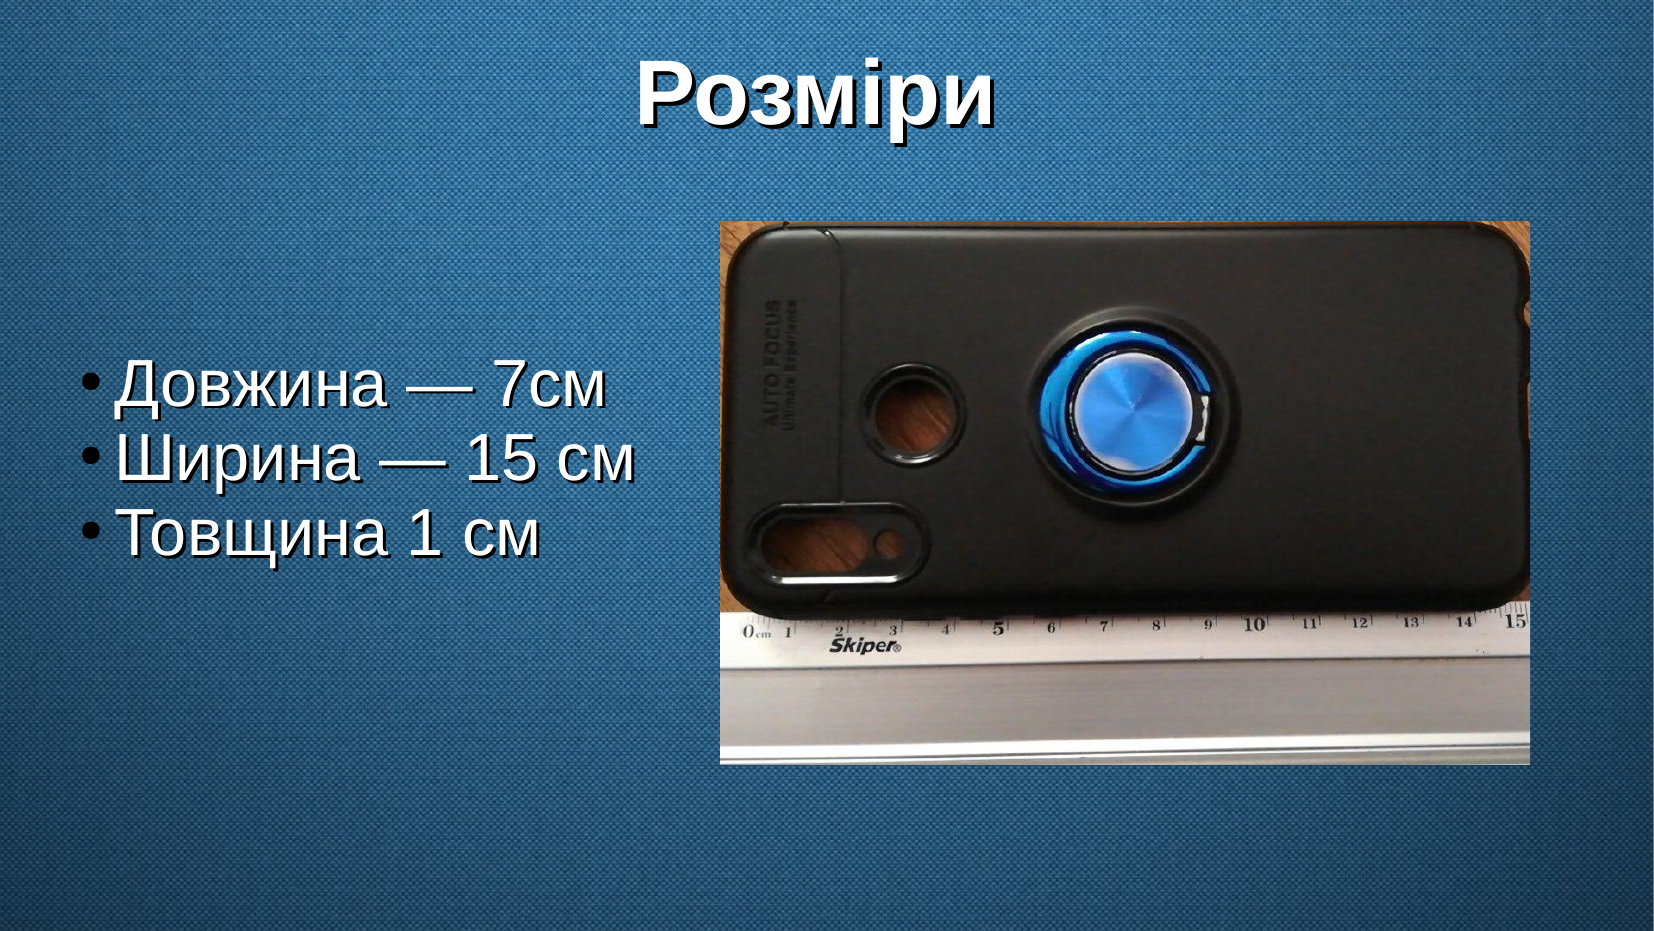

# Розміри
Довжина — 7см
Ширина — 15 см
Товщина 1 см